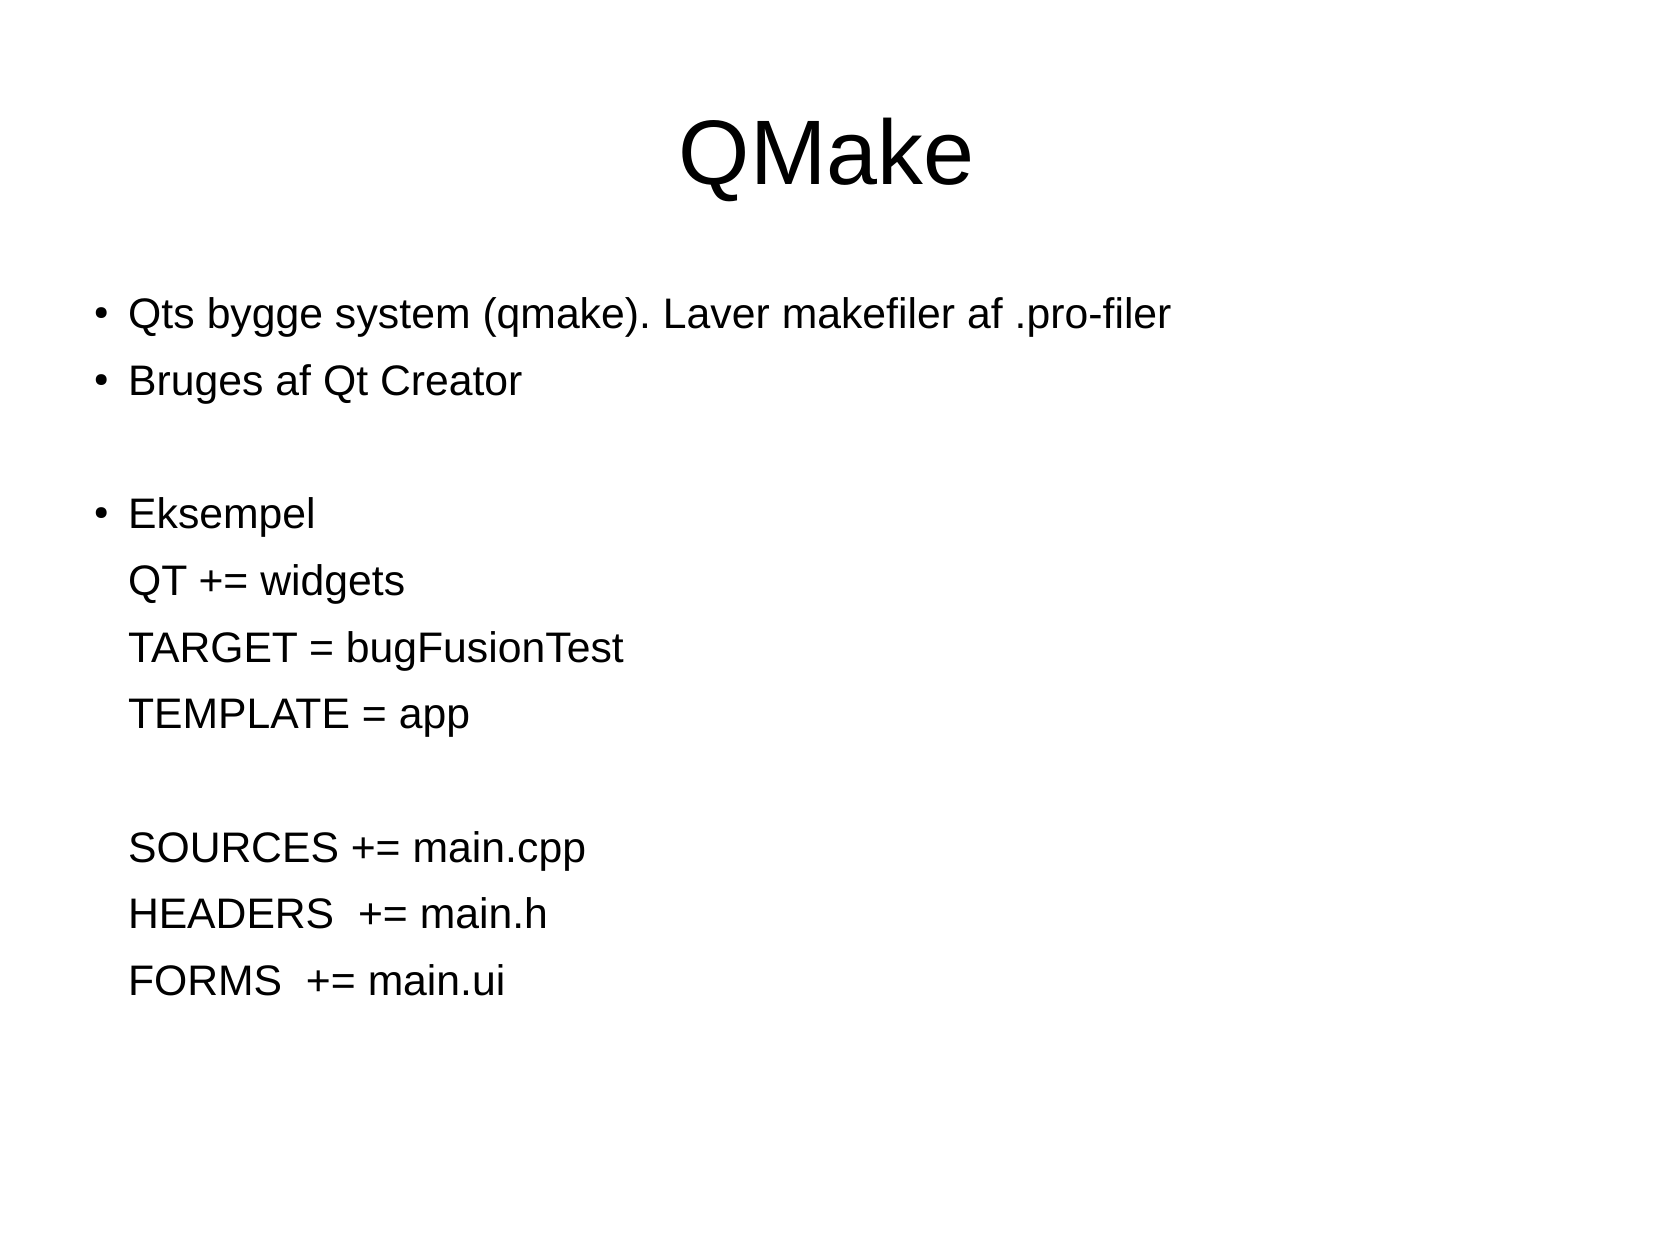

# QMake
Qts bygge system (qmake). Laver makefiler af .pro-filer
Bruges af Qt Creator
Eksempel
QT += widgets
TARGET = bugFusionTest
TEMPLATE = app
SOURCES += main.cpp
HEADERS += main.h
FORMS += main.ui